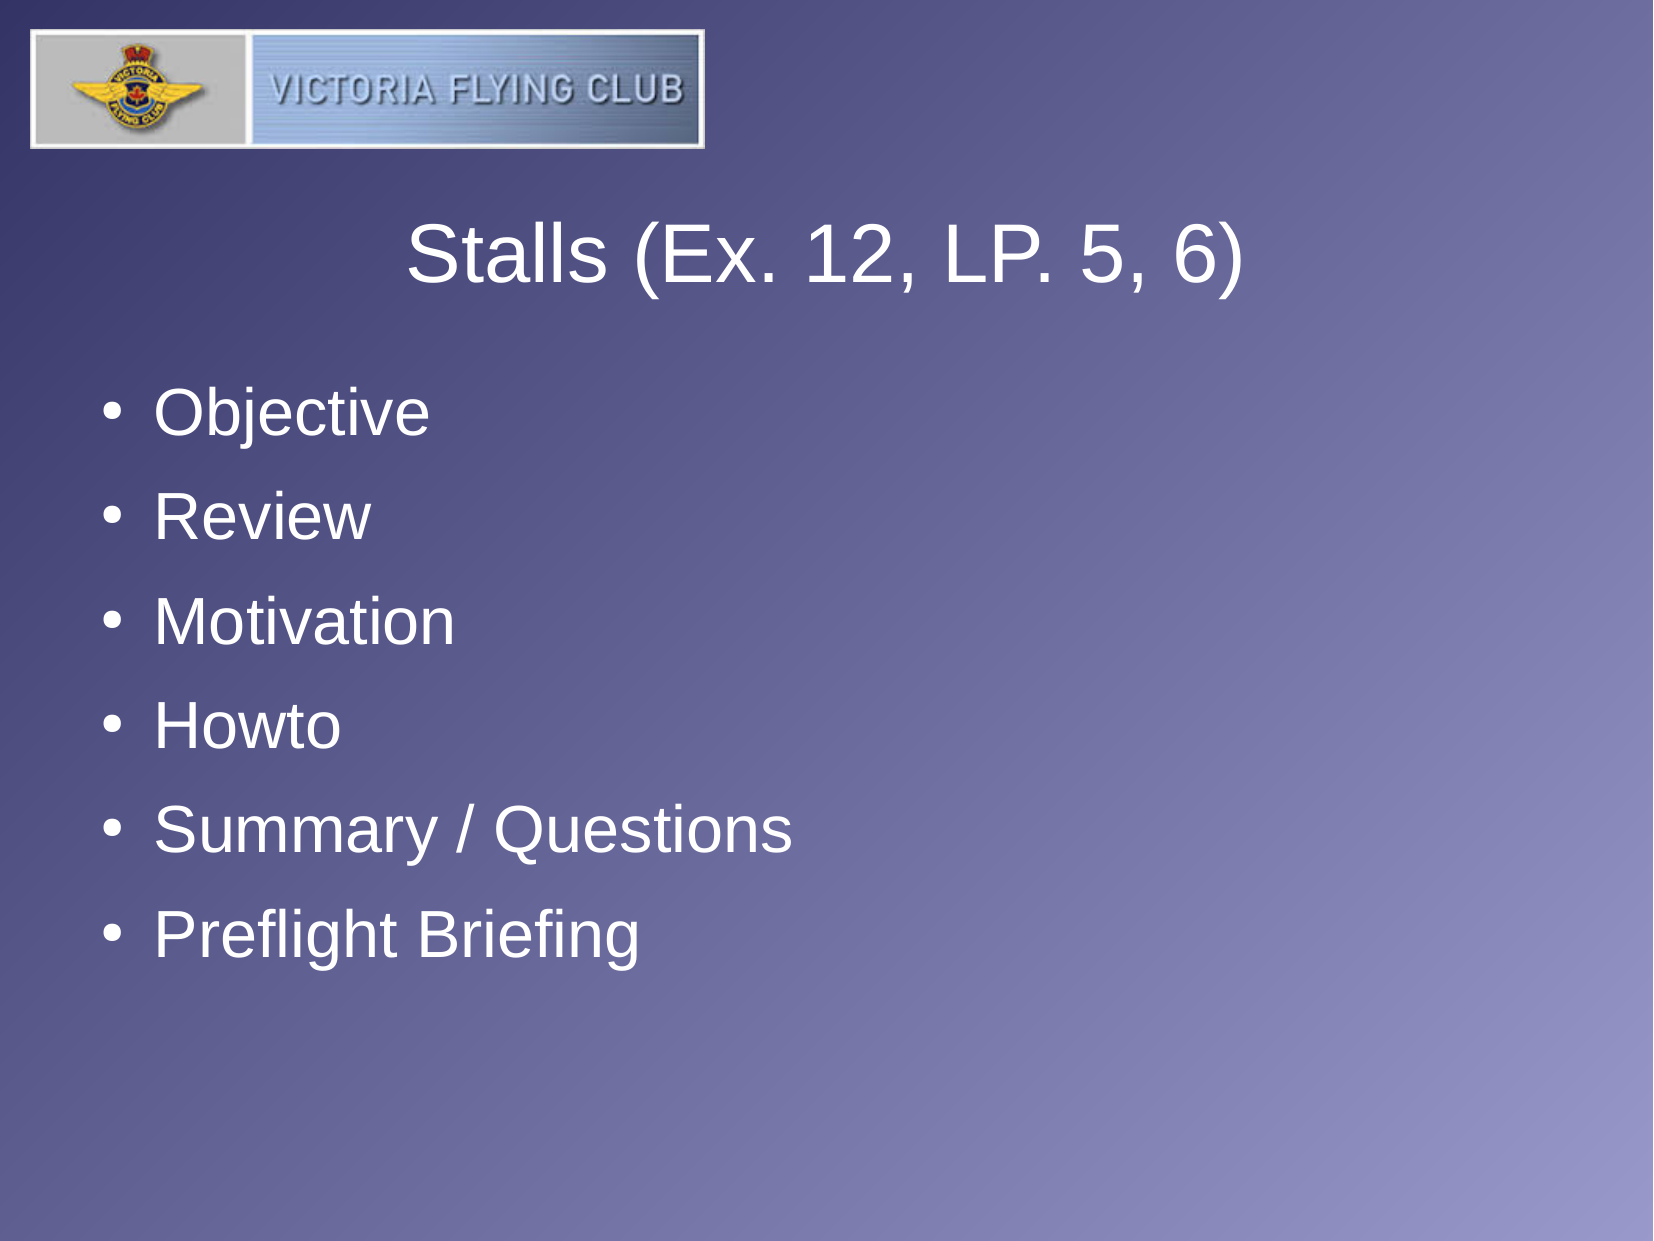

# Stalls (Ex. 12, LP. 5, 6)
Objective
Review
Motivation
Howto
Summary / Questions
Preflight Briefing